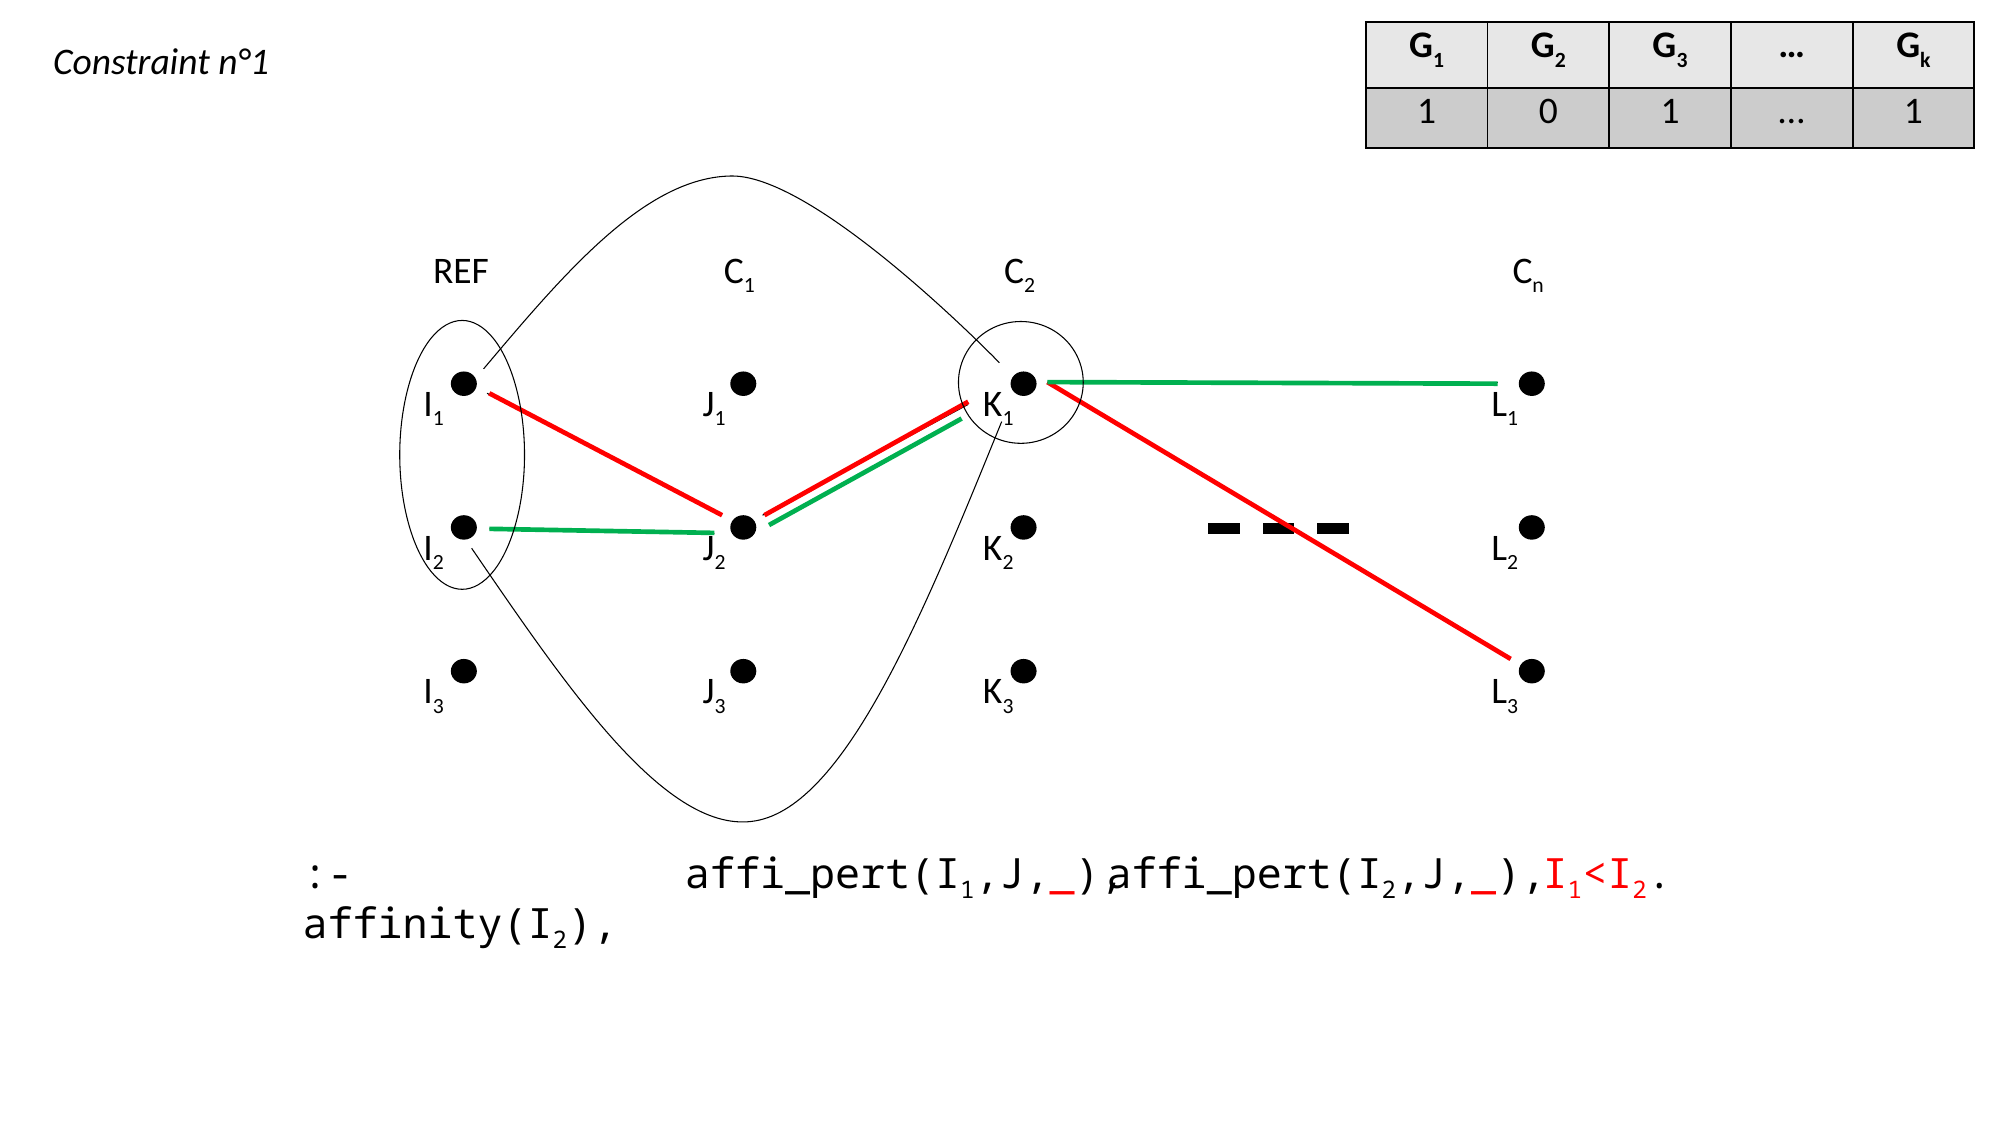

| G1 | G2 | G3 | … | Gk |
| --- | --- | --- | --- | --- |
| 1 | 0 | 1 | … | 1 |
Constraint n°1
affi_pert(I1,J,_),
affi_pert(I2,J,_),
I1<I2.
REF
C1
C2
Cn
I1
J1
K1
L1
:- affinity(I2),
I2
J2
K2
L2
I3
J3
K3
L3